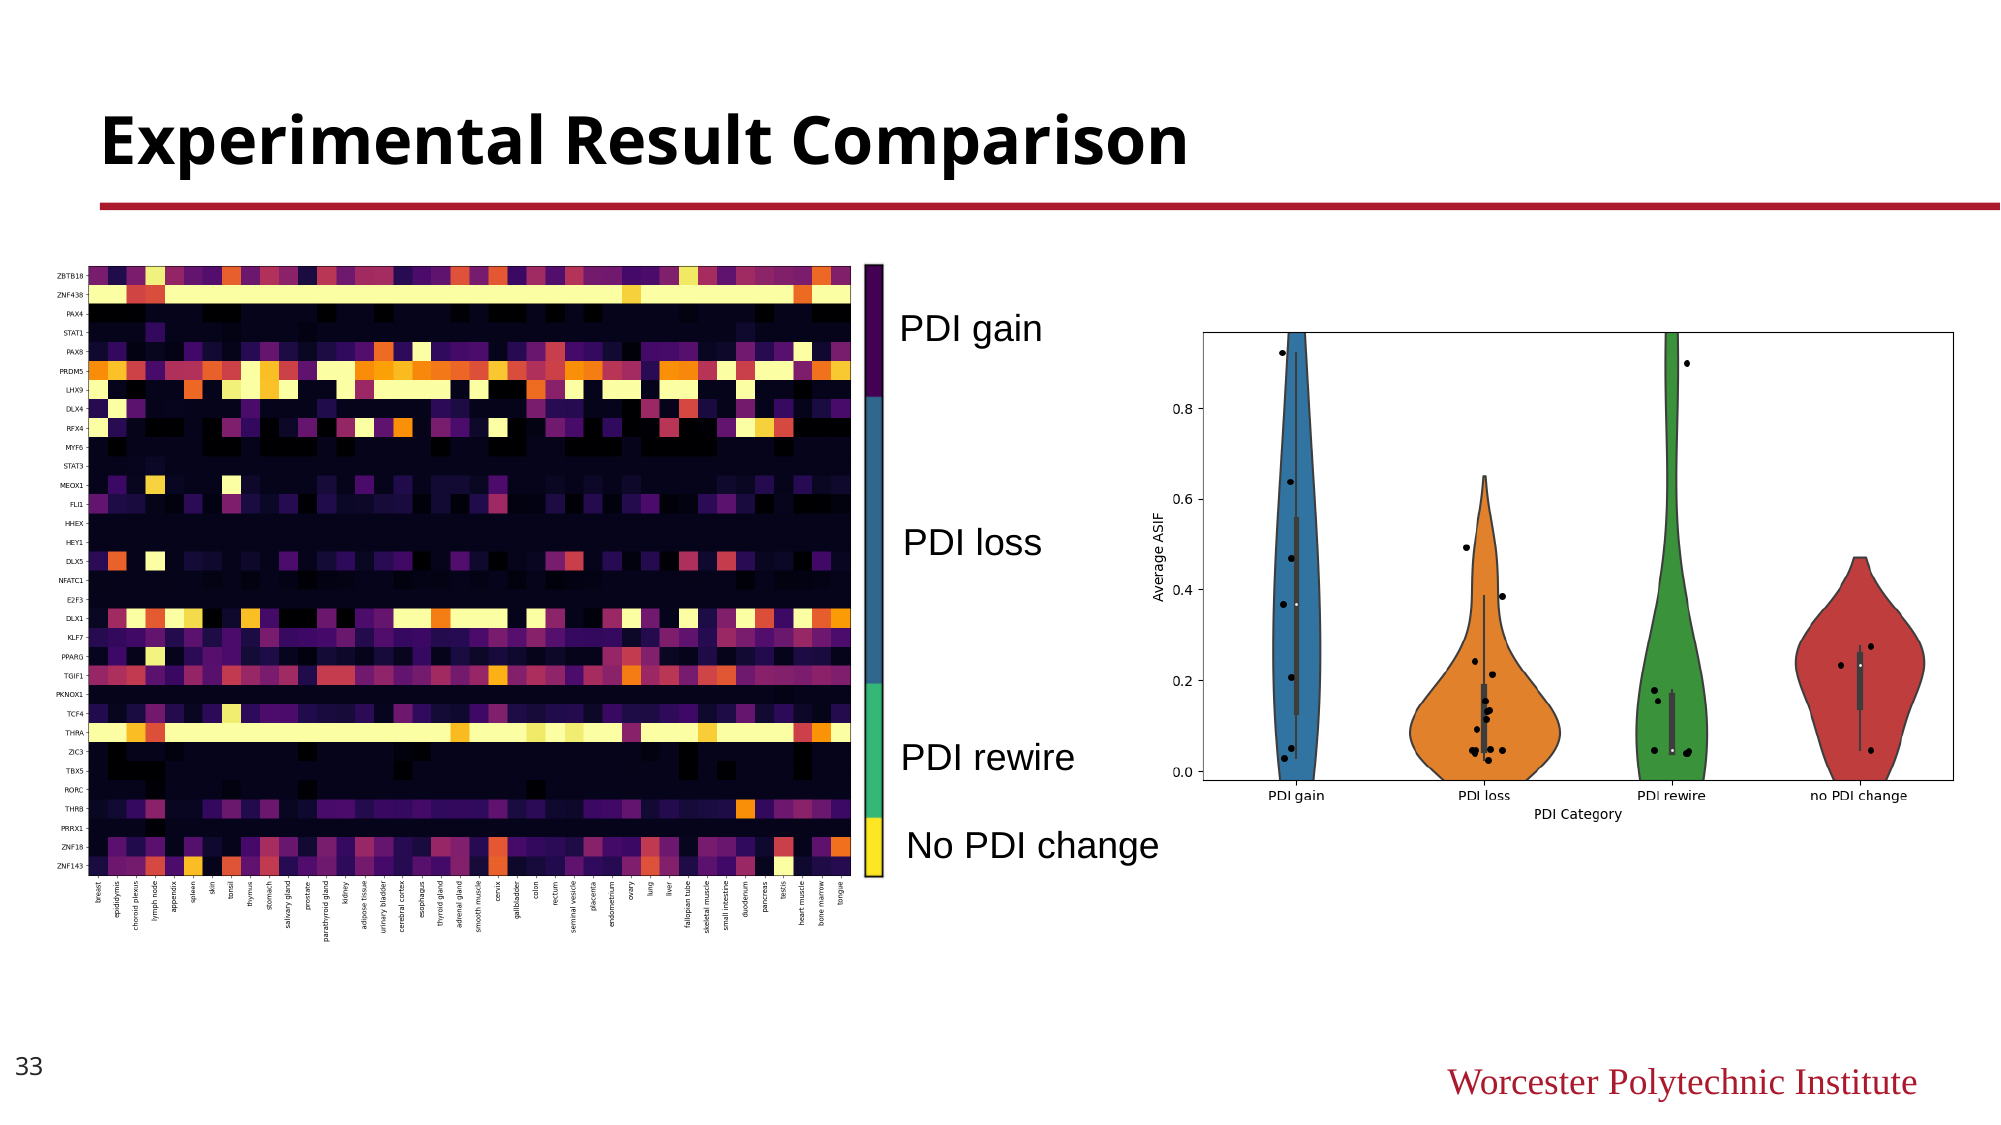

# Experimental Result Comparison
PDI gain
PDI loss
PDI rewire
No PDI change
33